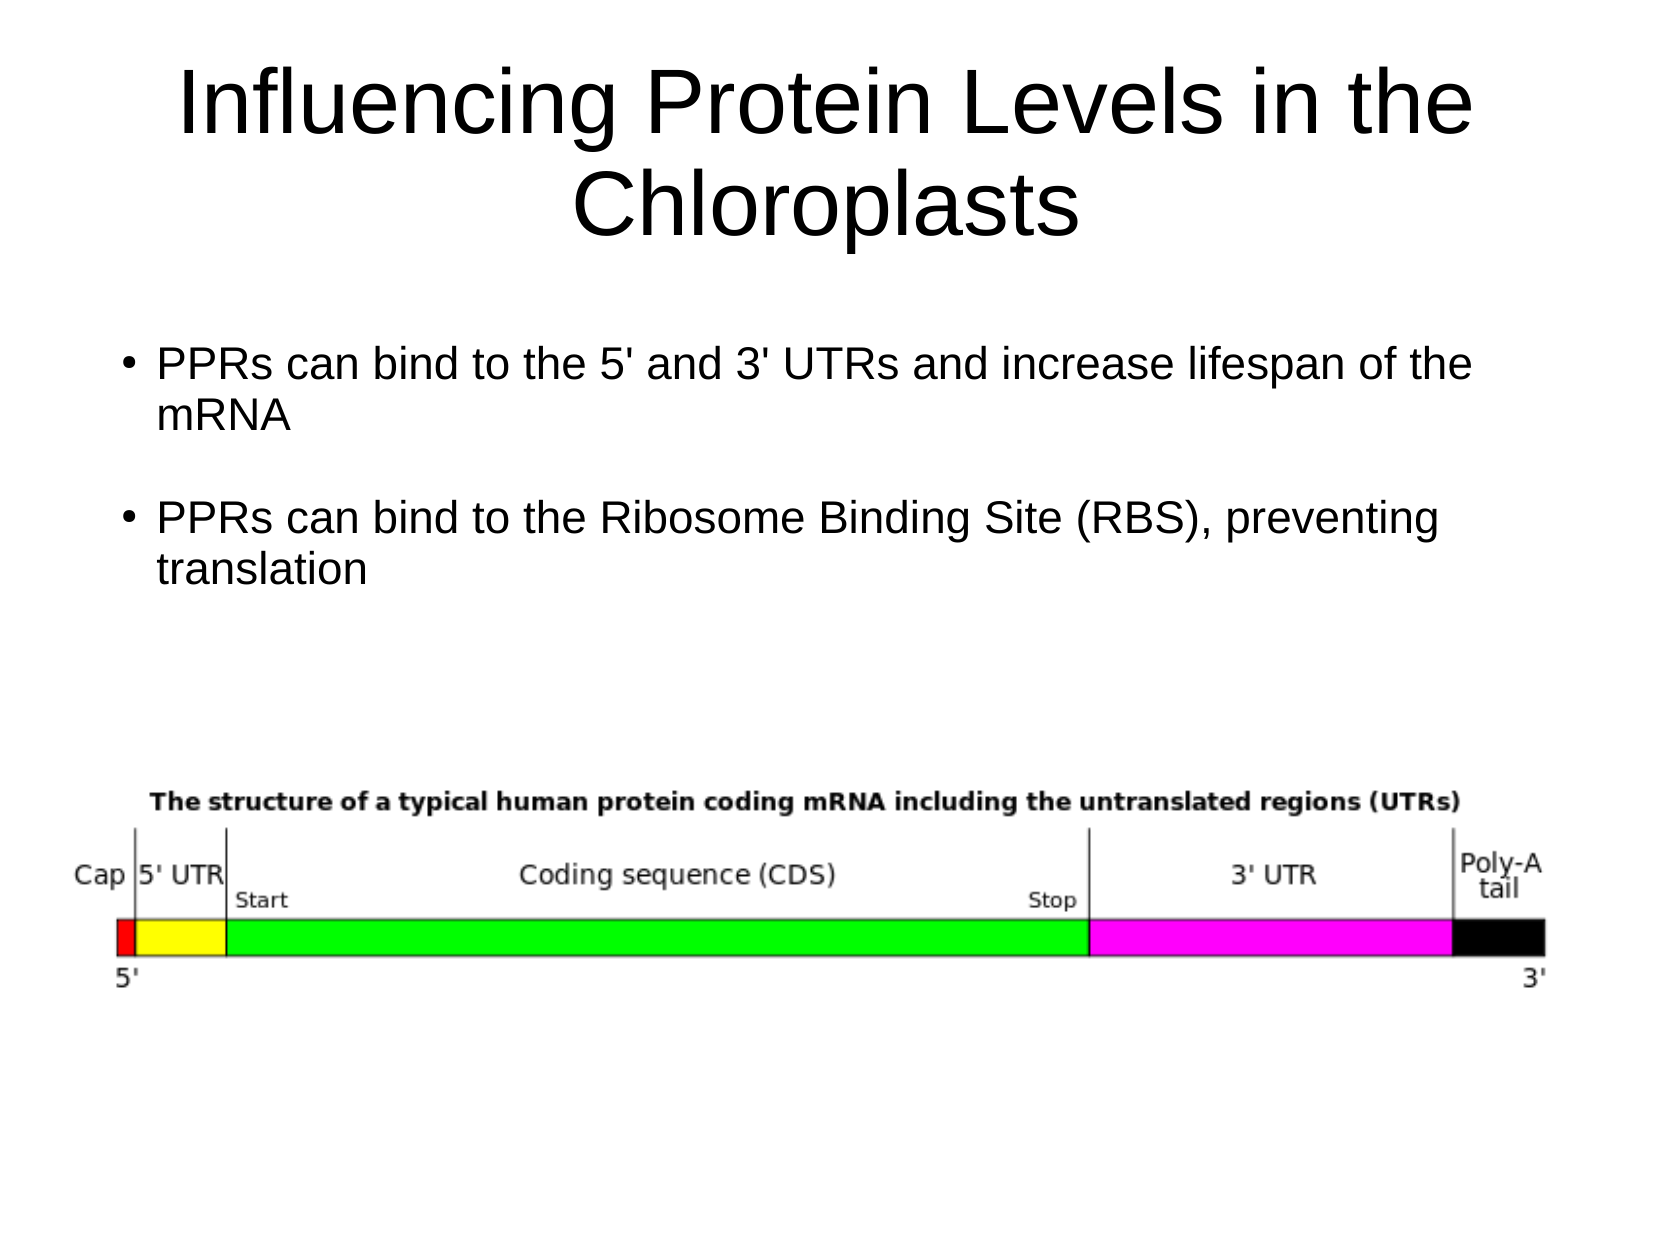

# Influencing Protein Levels in the Chloroplasts
PPRs can bind to the 5' and 3' UTRs and increase lifespan of the mRNA
PPRs can bind to the Ribosome Binding Site (RBS), preventing translation